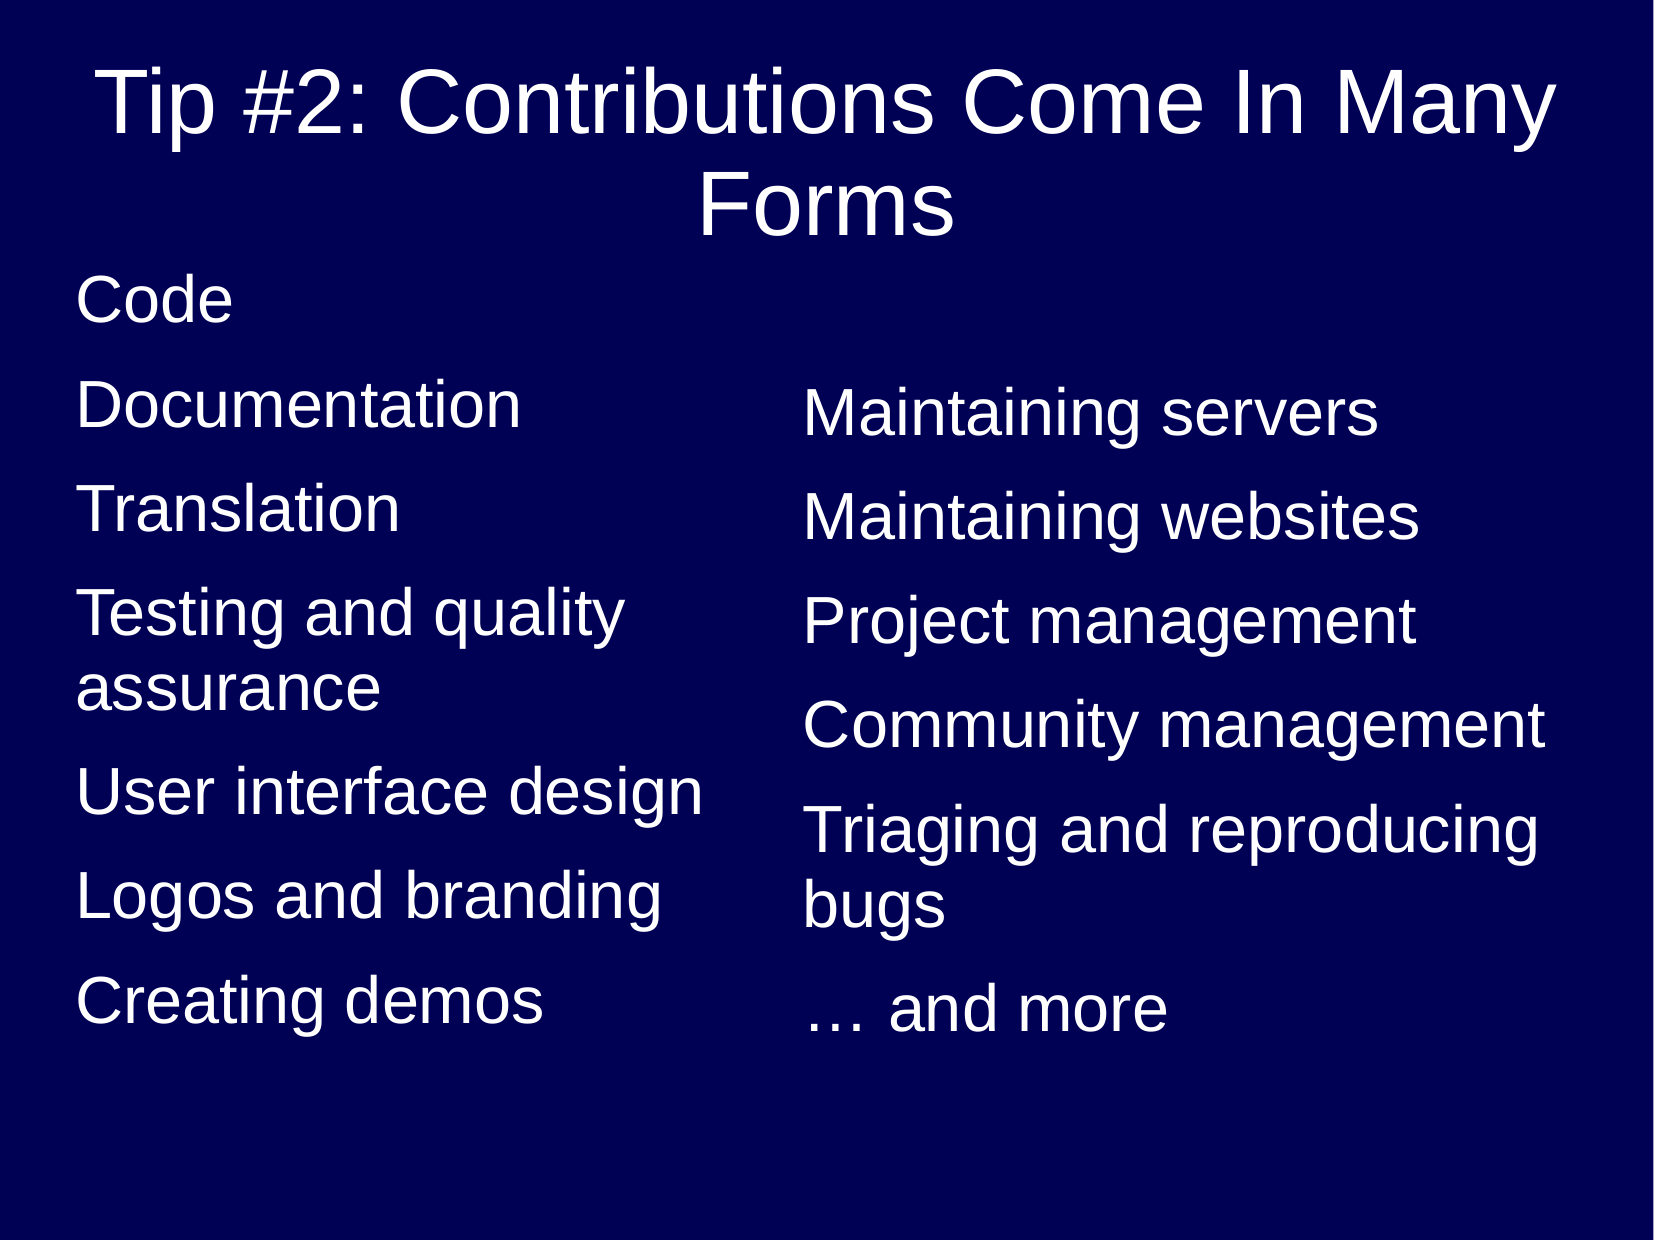

# Tip #2: Contributions Come In Many Forms
Code
Documentation
Translation
Testing and quality assurance
User interface design
Logos and branding
Creating demos
Maintaining servers
Maintaining websites
Project management
Community management
Triaging and reproducing bugs
… and more